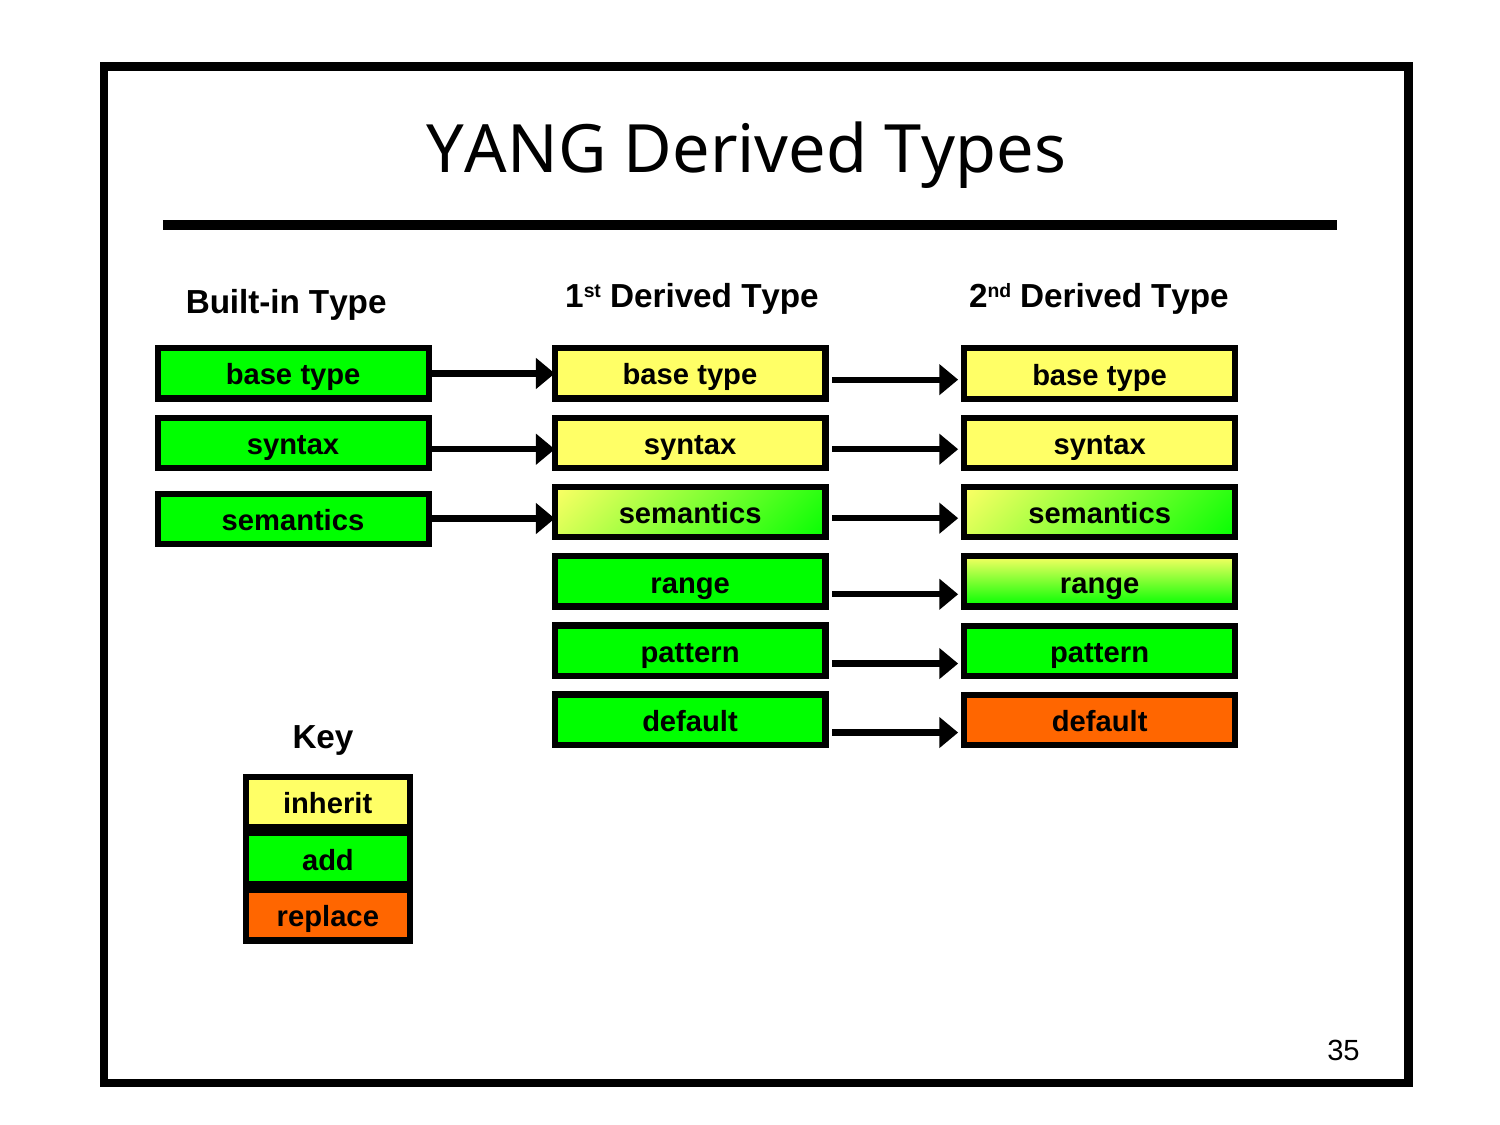

# YANG Derived Types
1st Derived Type
2nd Derived Type
Built-in Type
base type
base type
base type
syntax
syntax
syntax
semantics
semantics
semantics
range
range
pattern
pattern
default
default
Key
inherit
add
replace
35